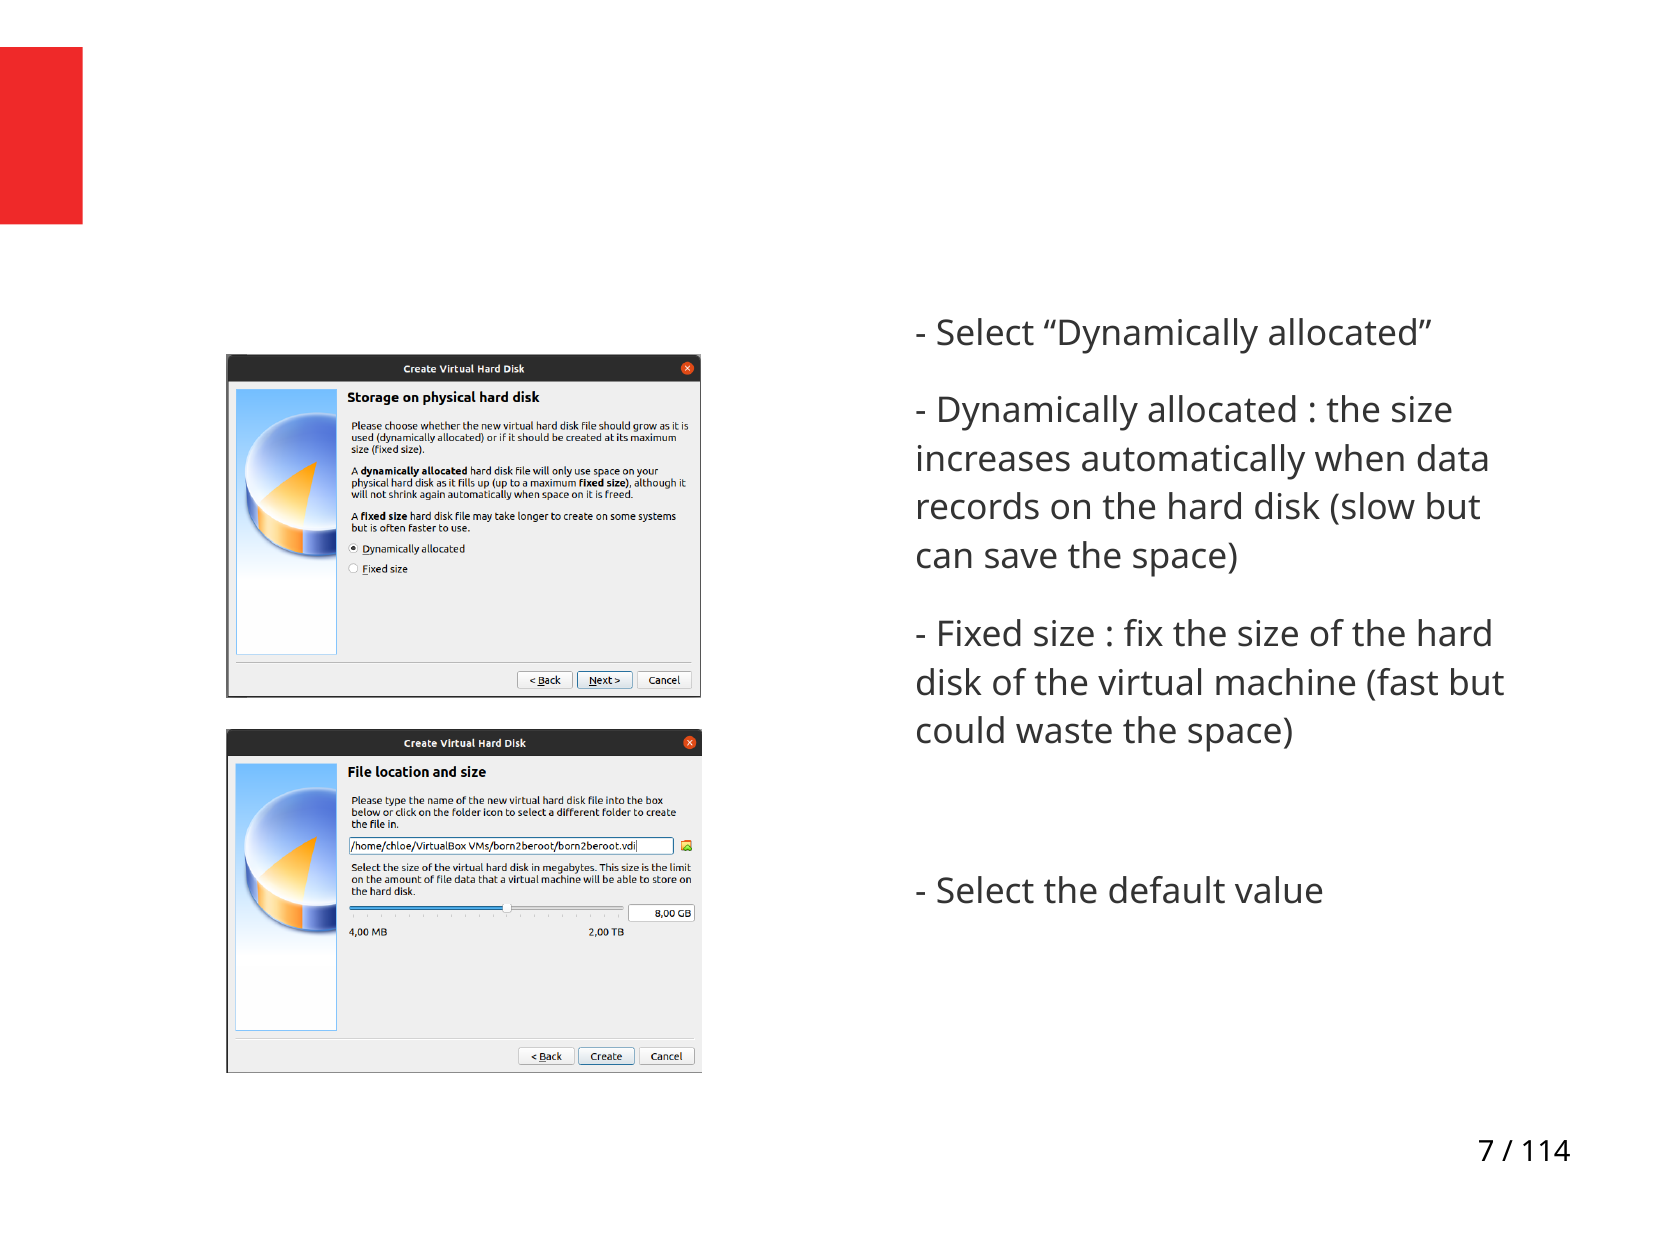

# - Select “Dynamically allocated”
- Dynamically allocated : the size increases automatically when data records on the hard disk (slow but can save the space)
- Fixed size : fix the size of the hard disk of the virtual machine (fast but could waste the space)
- Select the default value
7